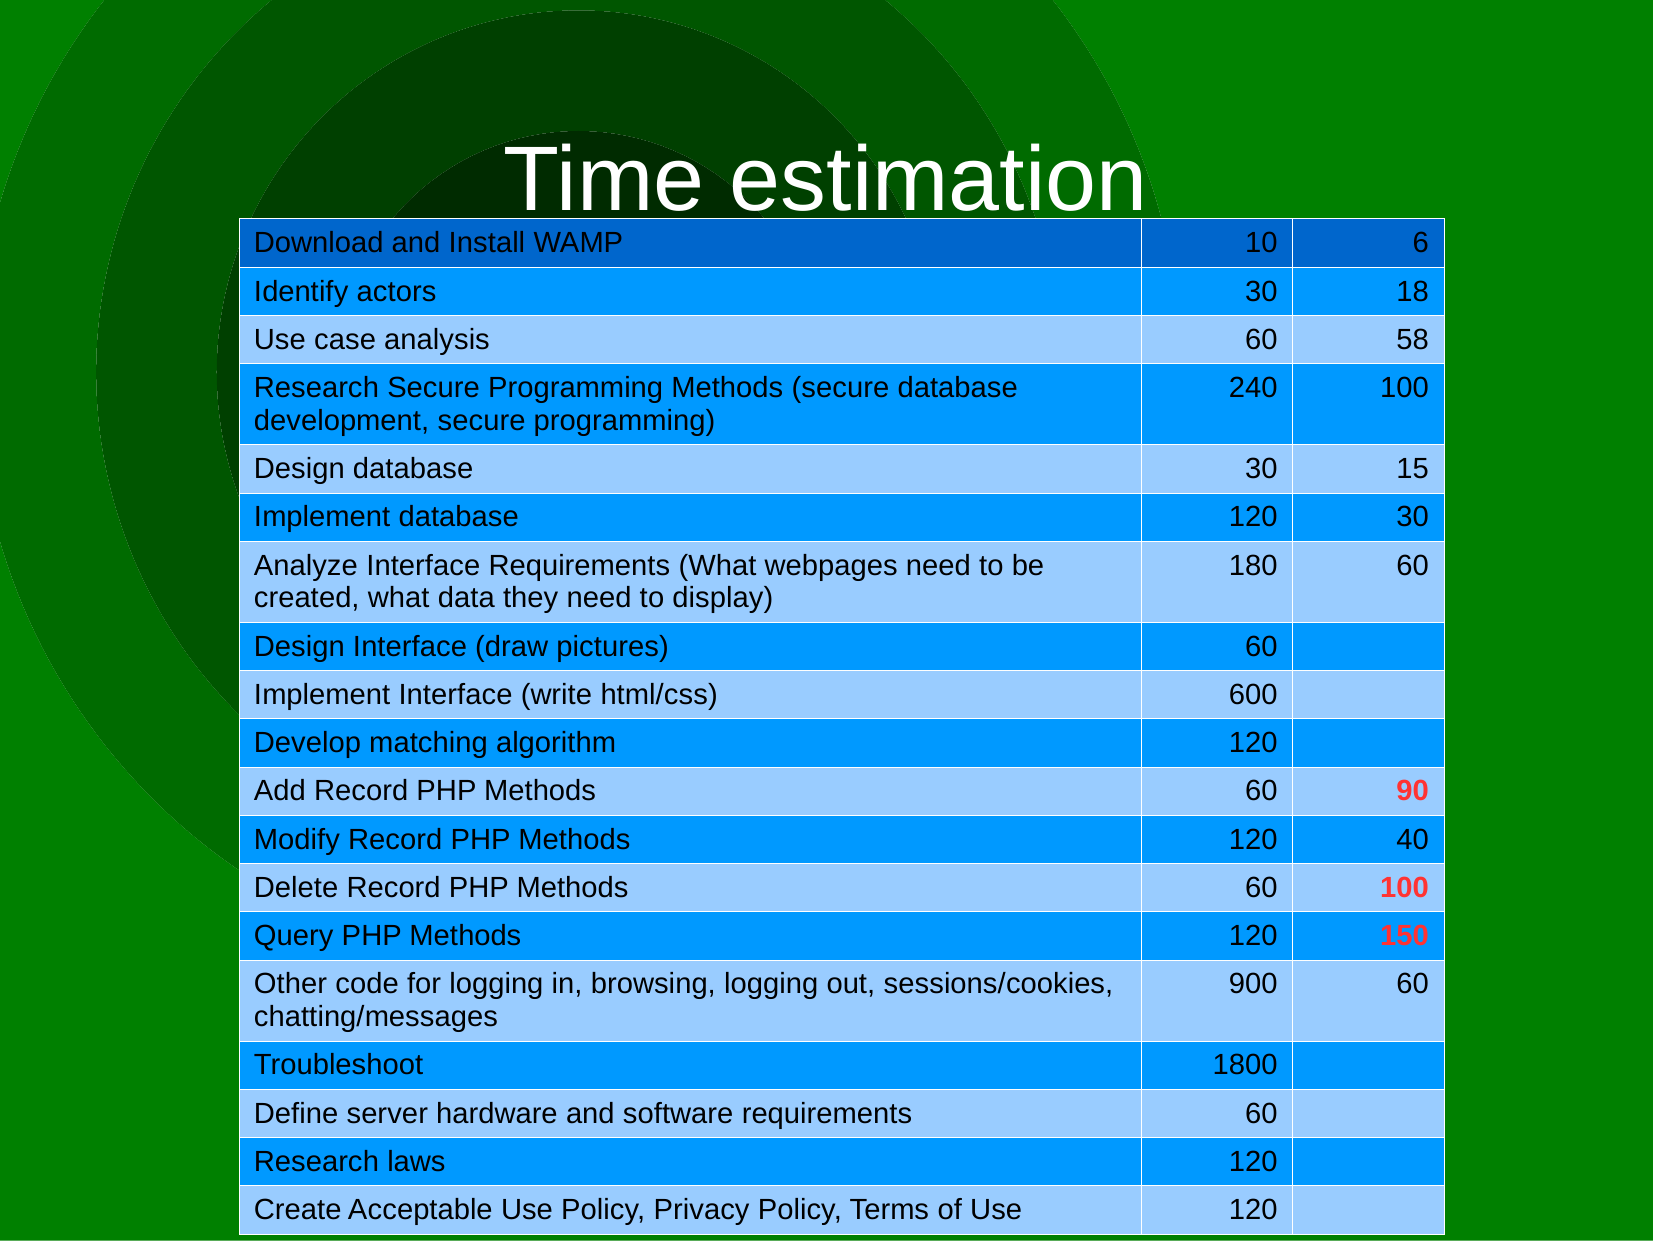

# Time estimation
| Download and Install WAMP | 10 | 6 |
| --- | --- | --- |
| Identify actors | 30 | 18 |
| Use case analysis | 60 | 58 |
| Research Secure Programming Methods (secure database development, secure programming) | 240 | 100 |
| Design database | 30 | 15 |
| Implement database | 120 | 30 |
| Analyze Interface Requirements (What webpages need to be created, what data they need to display) | 180 | 60 |
| Design Interface (draw pictures) | 60 | |
| Implement Interface (write html/css) | 600 | |
| Develop matching algorithm | 120 | |
| Add Record PHP Methods | 60 | 90 |
| Modify Record PHP Methods | 120 | 40 |
| Delete Record PHP Methods | 60 | 100 |
| Query PHP Methods | 120 | 150 |
| Other code for logging in, browsing, logging out, sessions/cookies, chatting/messages | 900 | 60 |
| Troubleshoot | 1800 | |
| Define server hardware and software requirements | 60 | |
| Research laws | 120 | |
| Create Acceptable Use Policy, Privacy Policy, Terms of Use | 120 | |